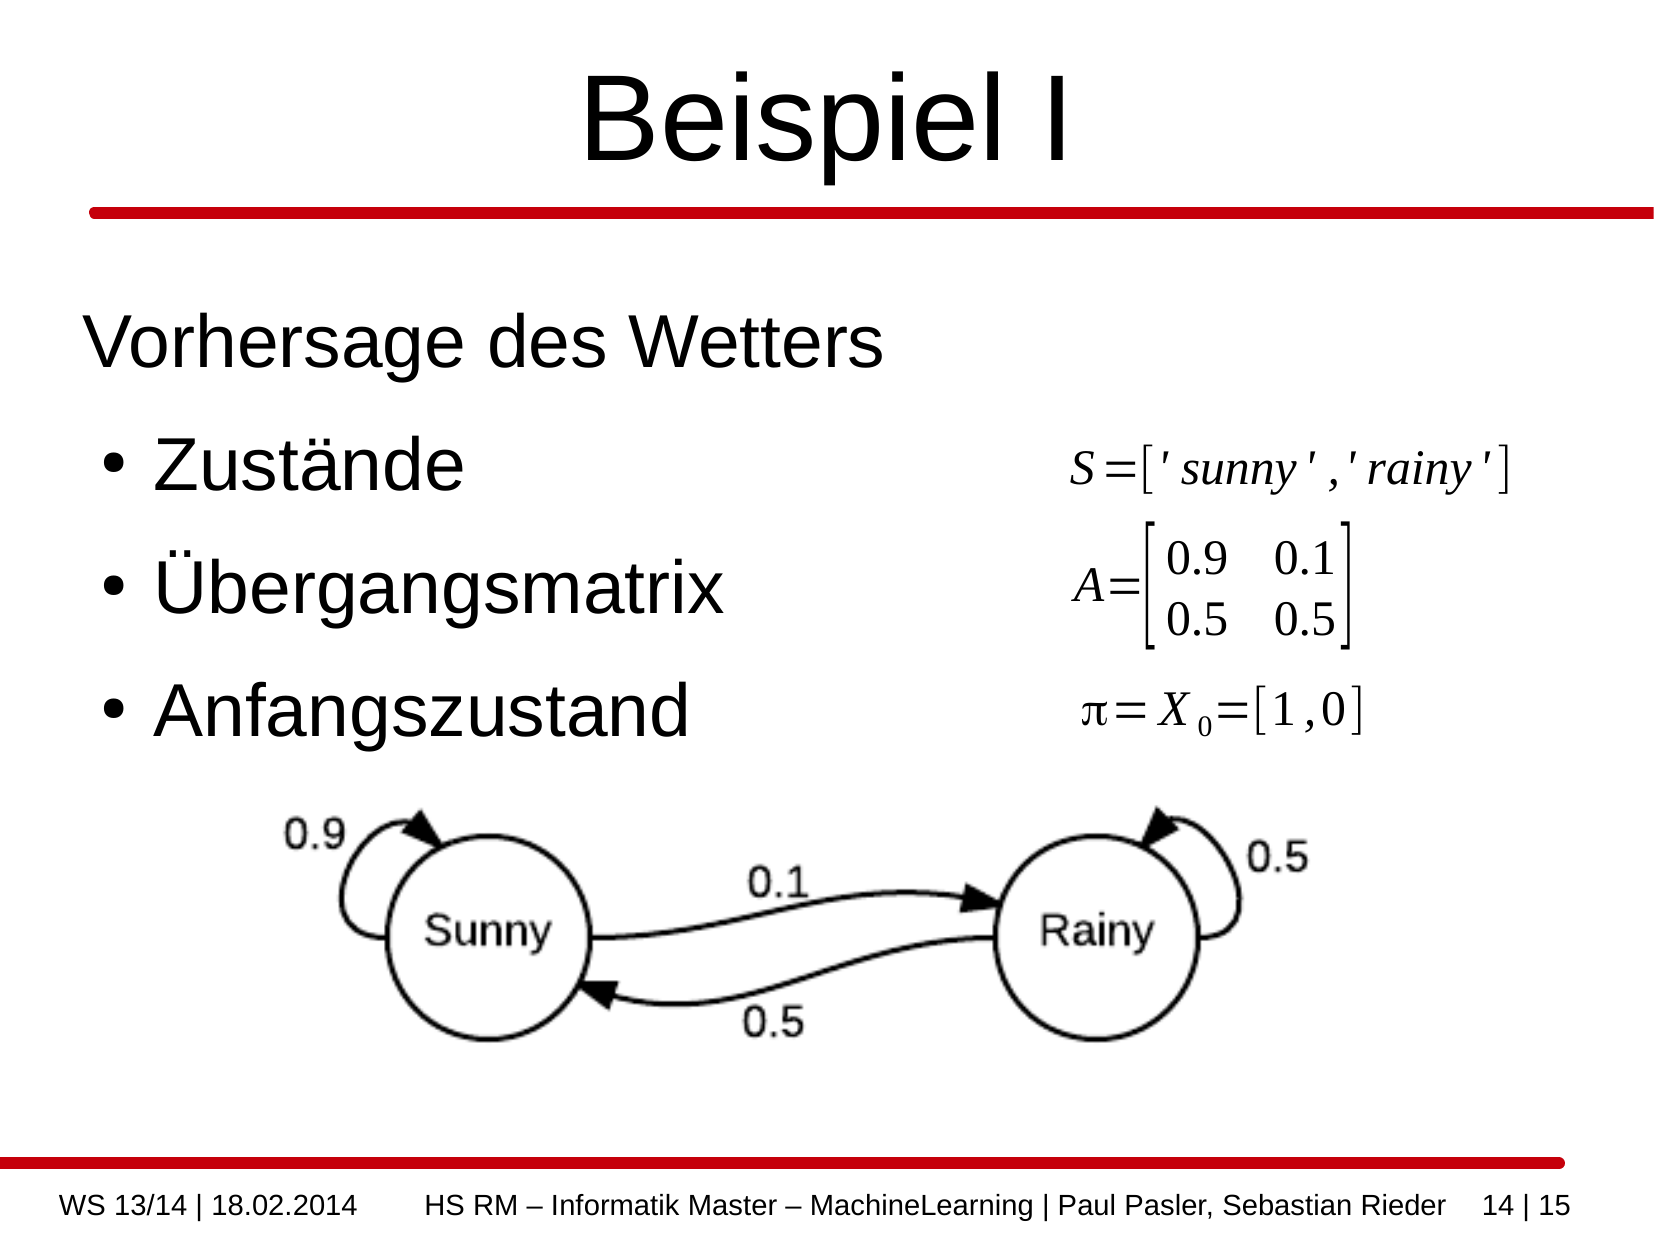

# Beispiel I
Vorhersage des Wetters
Zustände
Übergangsmatrix
Anfangszustand
18.02.2014
14